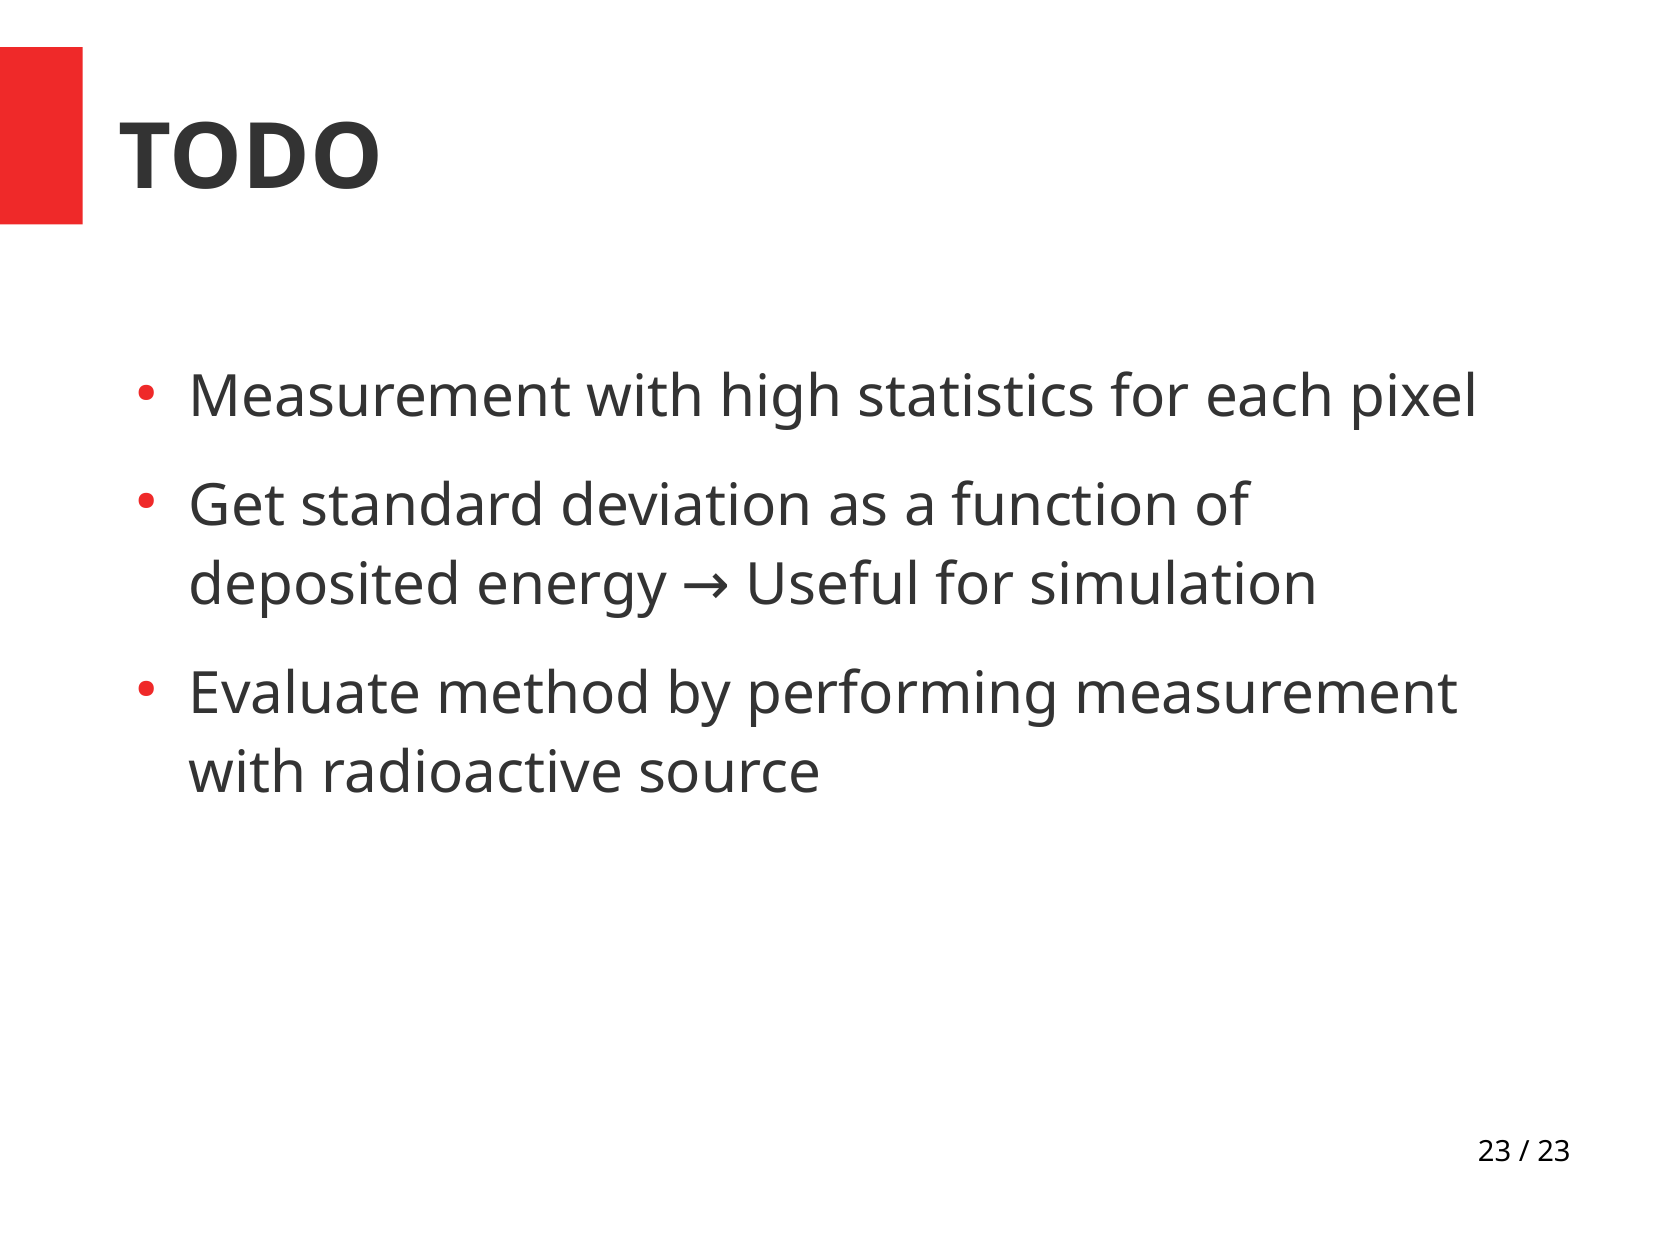

# TODO
Measurement with high statistics for each pixel
Get standard deviation as a function of deposited energy → Useful for simulation
Evaluate method by performing measurement with radioactive source
23